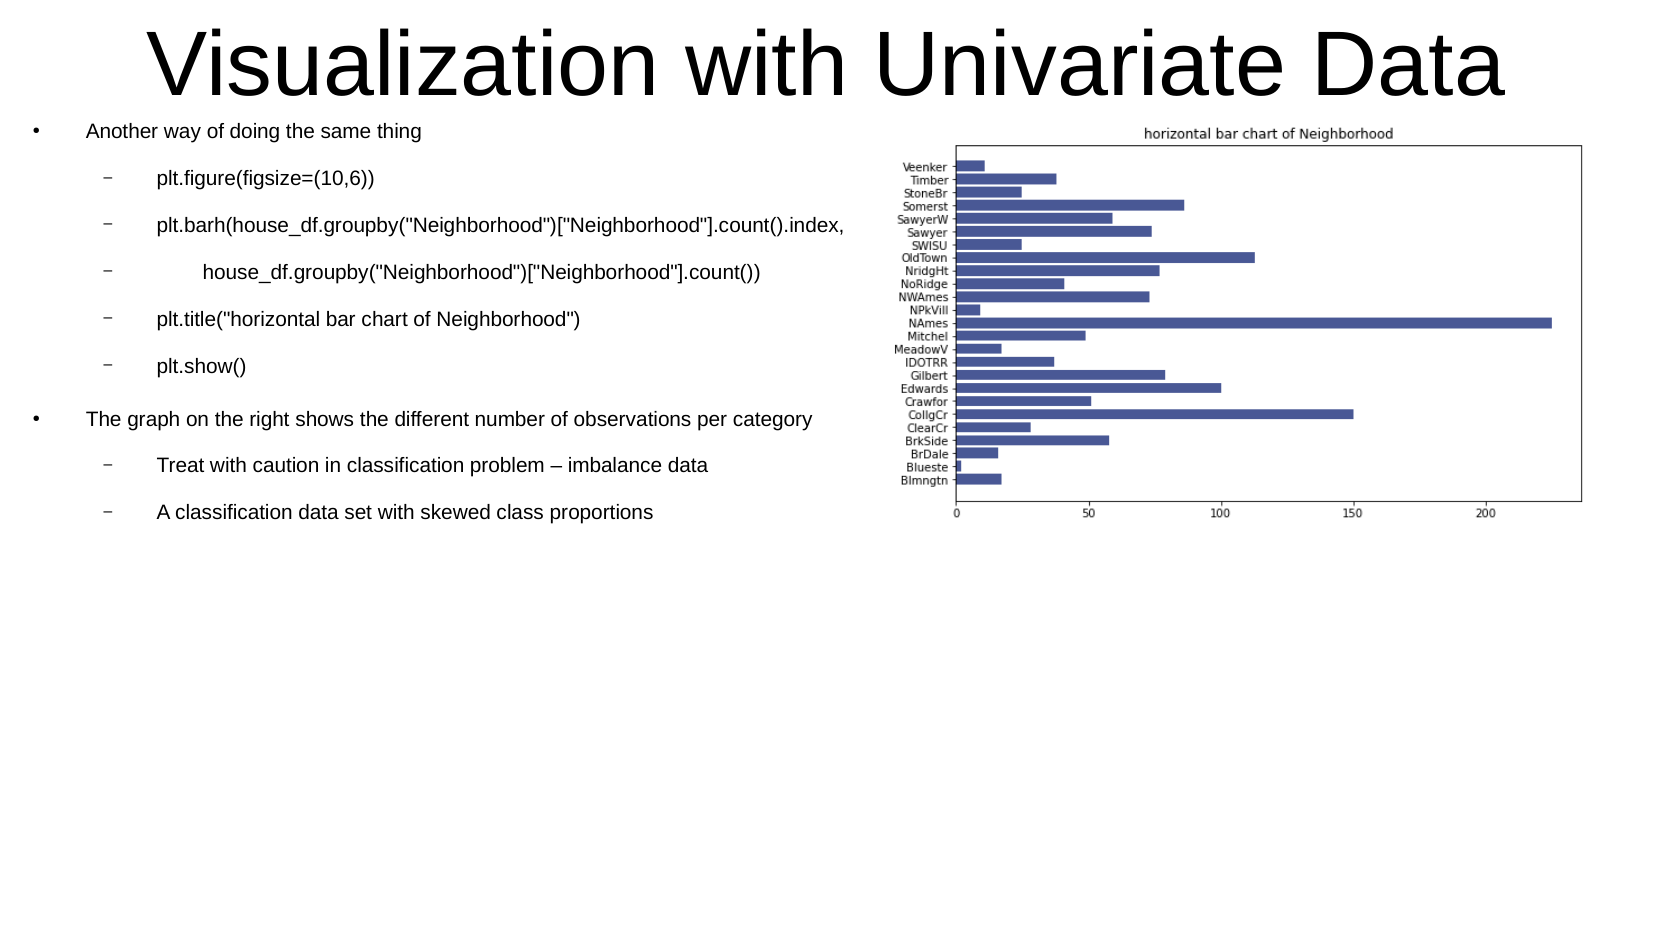

# Visualization with Univariate Data
Another way of doing the same thing
plt.figure(figsize=(10,6))
plt.barh(house_df.groupby("Neighborhood")["Neighborhood"].count().index,
 house_df.groupby("Neighborhood")["Neighborhood"].count())
plt.title("horizontal bar chart of Neighborhood")
plt.show()
The graph on the right shows the different number of observations per category
Treat with caution in classification problem – imbalance data
A classification data set with skewed class proportions